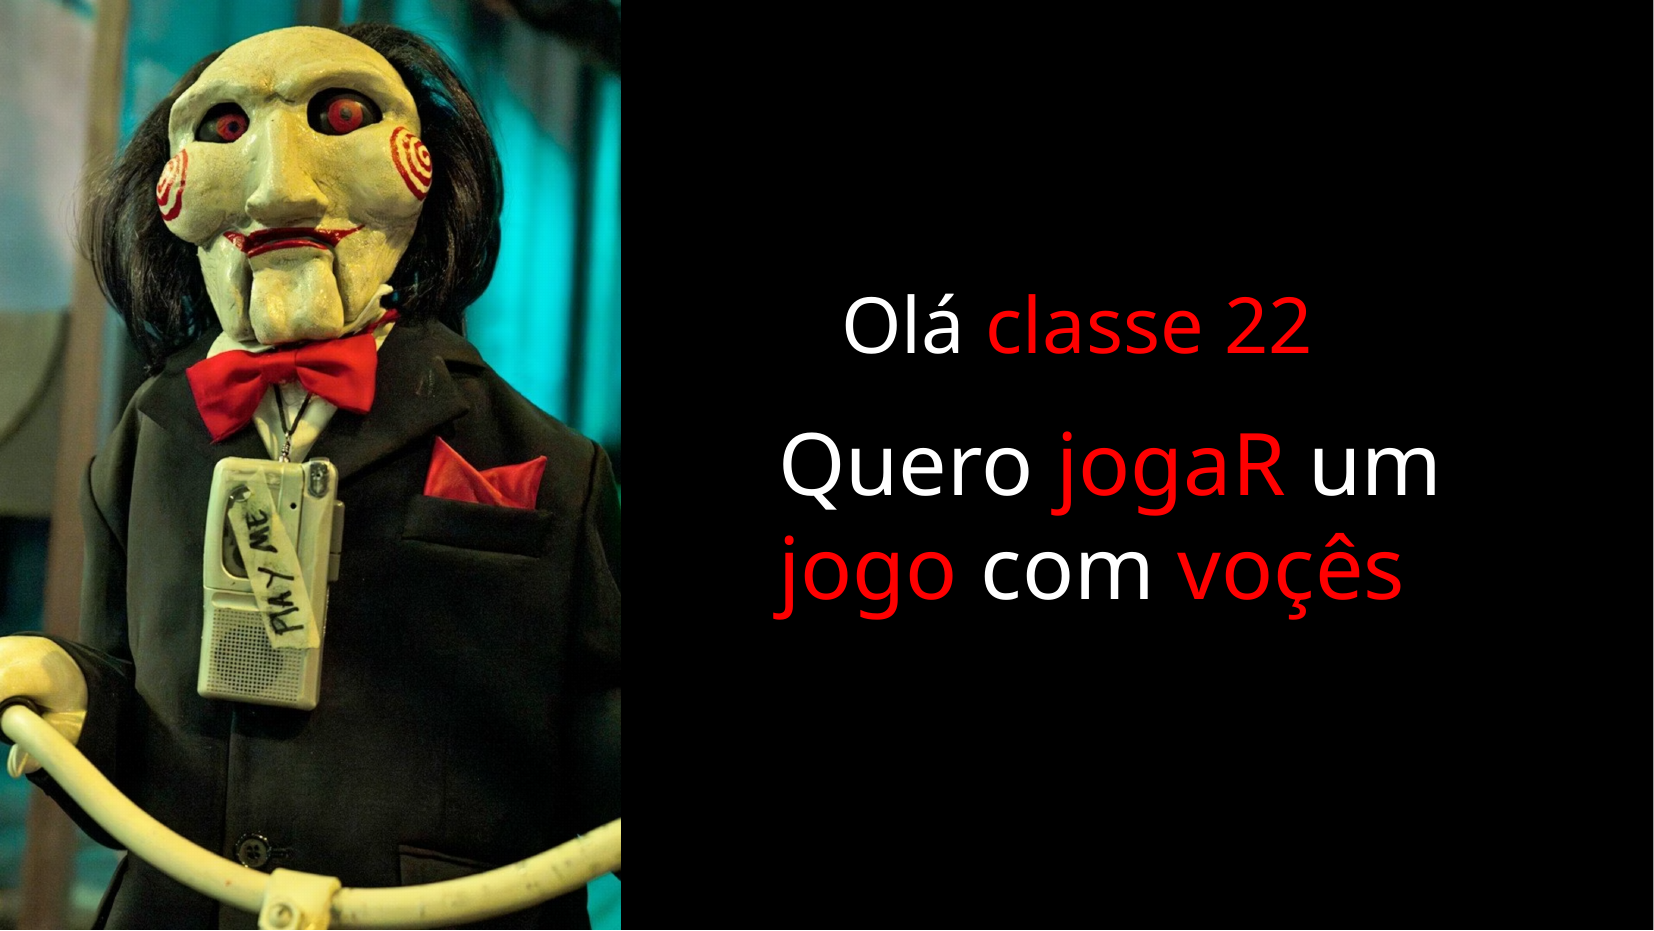

Olá classe 22
Quero jogaR um jogo com voçês